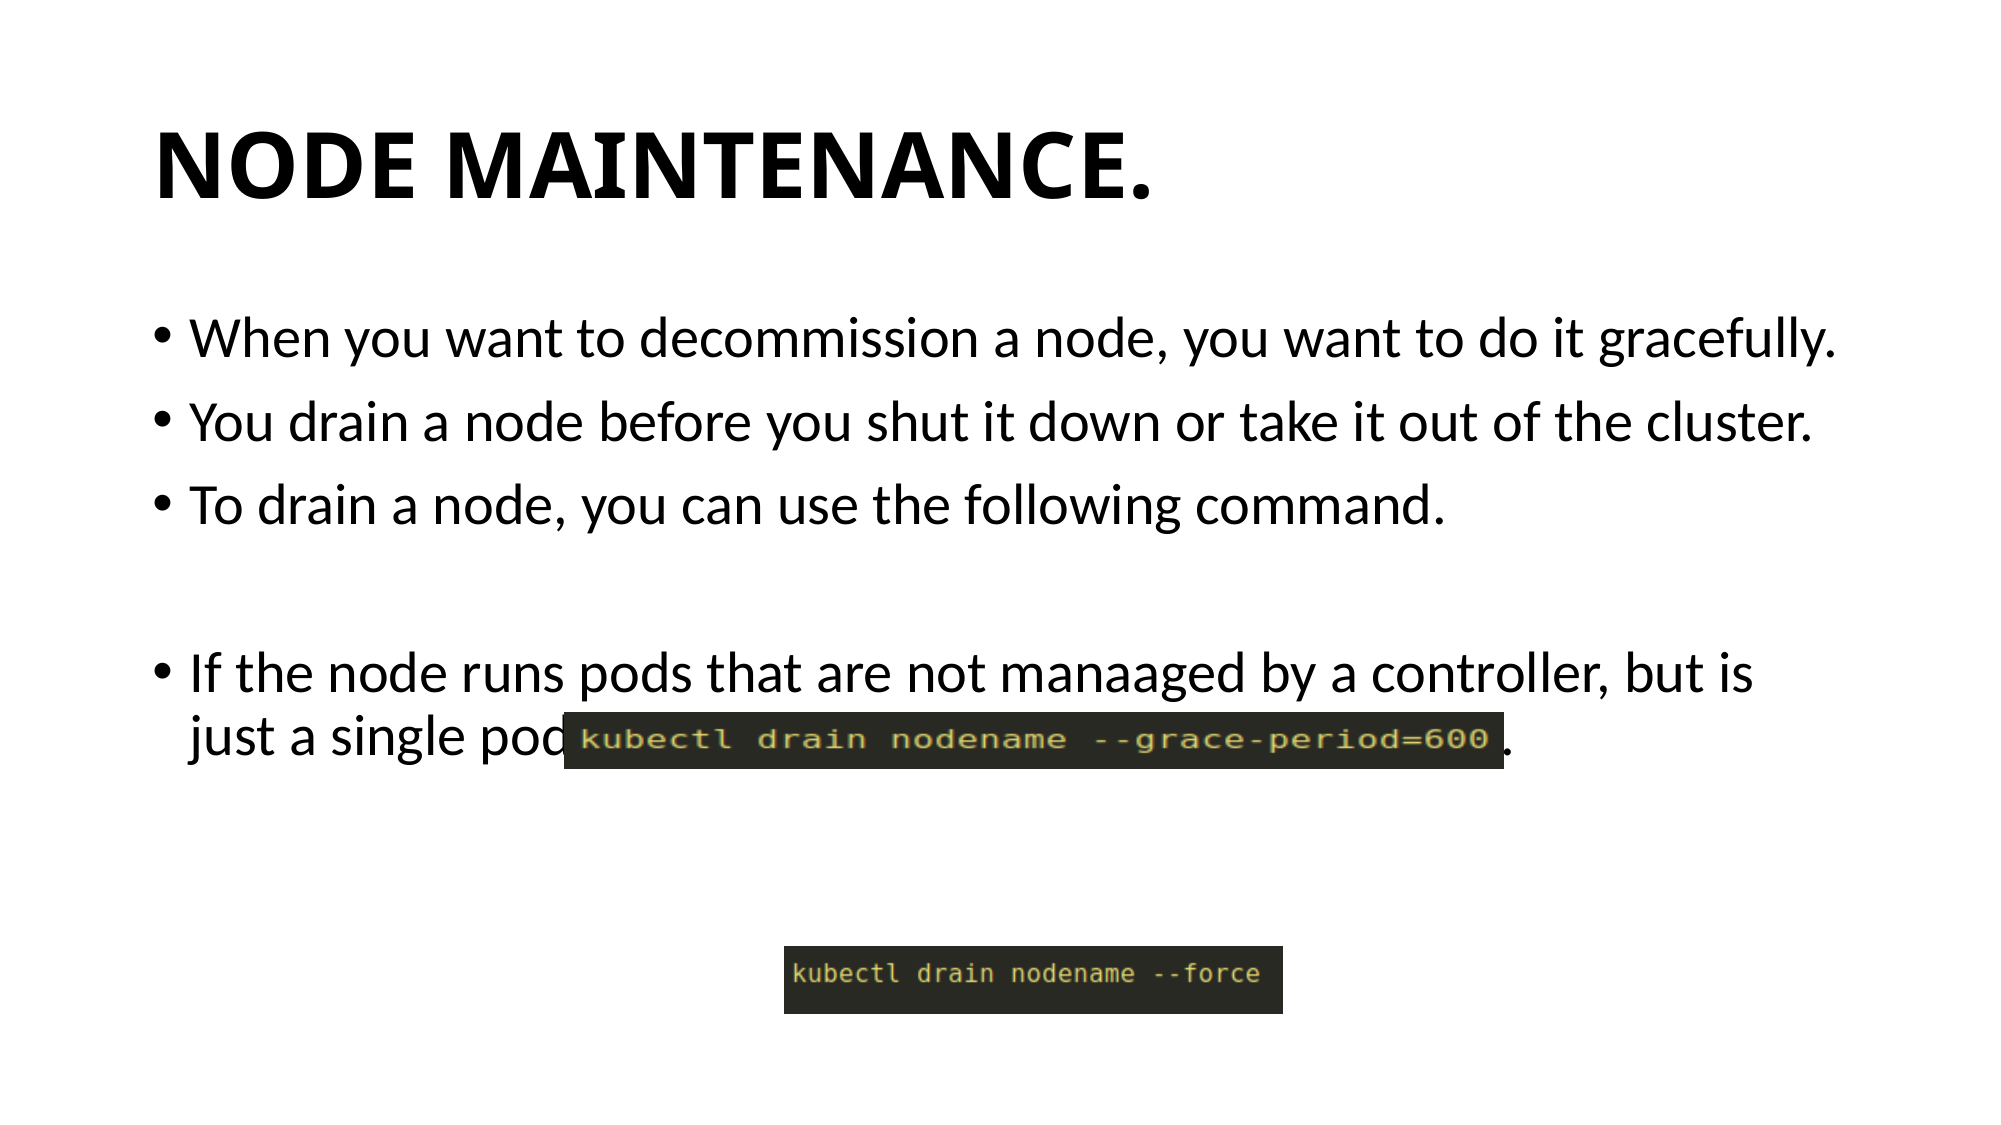

# NODE MAINTENANCE.
When you want to decommission a node, you want to do it gracefully.
You drain a node before you shut it down or take it out of the cluster.
To drain a node, you can use the following command.
If the node runs pods that are not manaaged by a controller, but is just a single pod, then you can use the below command.